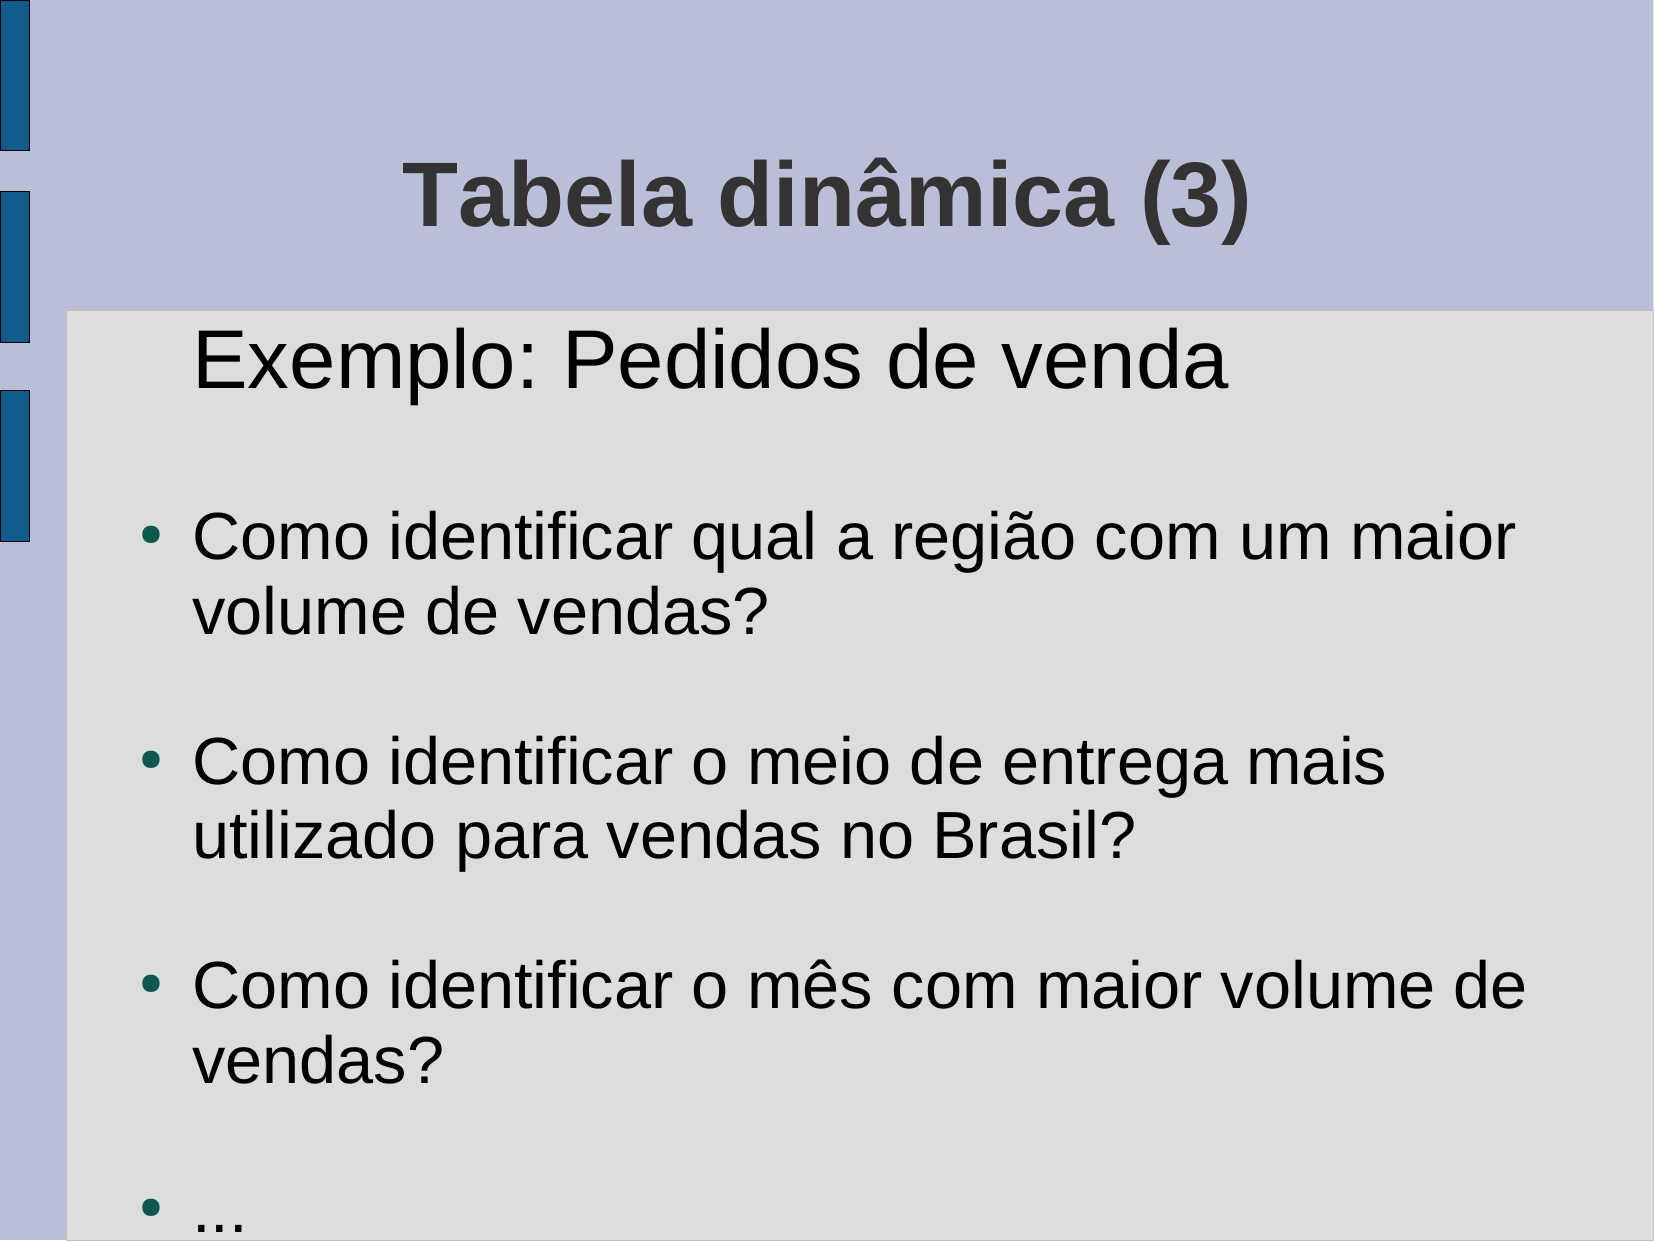

# Tabela dinâmica (3)
Exemplo: Pedidos de venda
Como identificar qual a região com um maior volume de vendas?
Como identificar o meio de entrega mais utilizado para vendas no Brasil?
Como identificar o mês com maior volume de vendas?
...